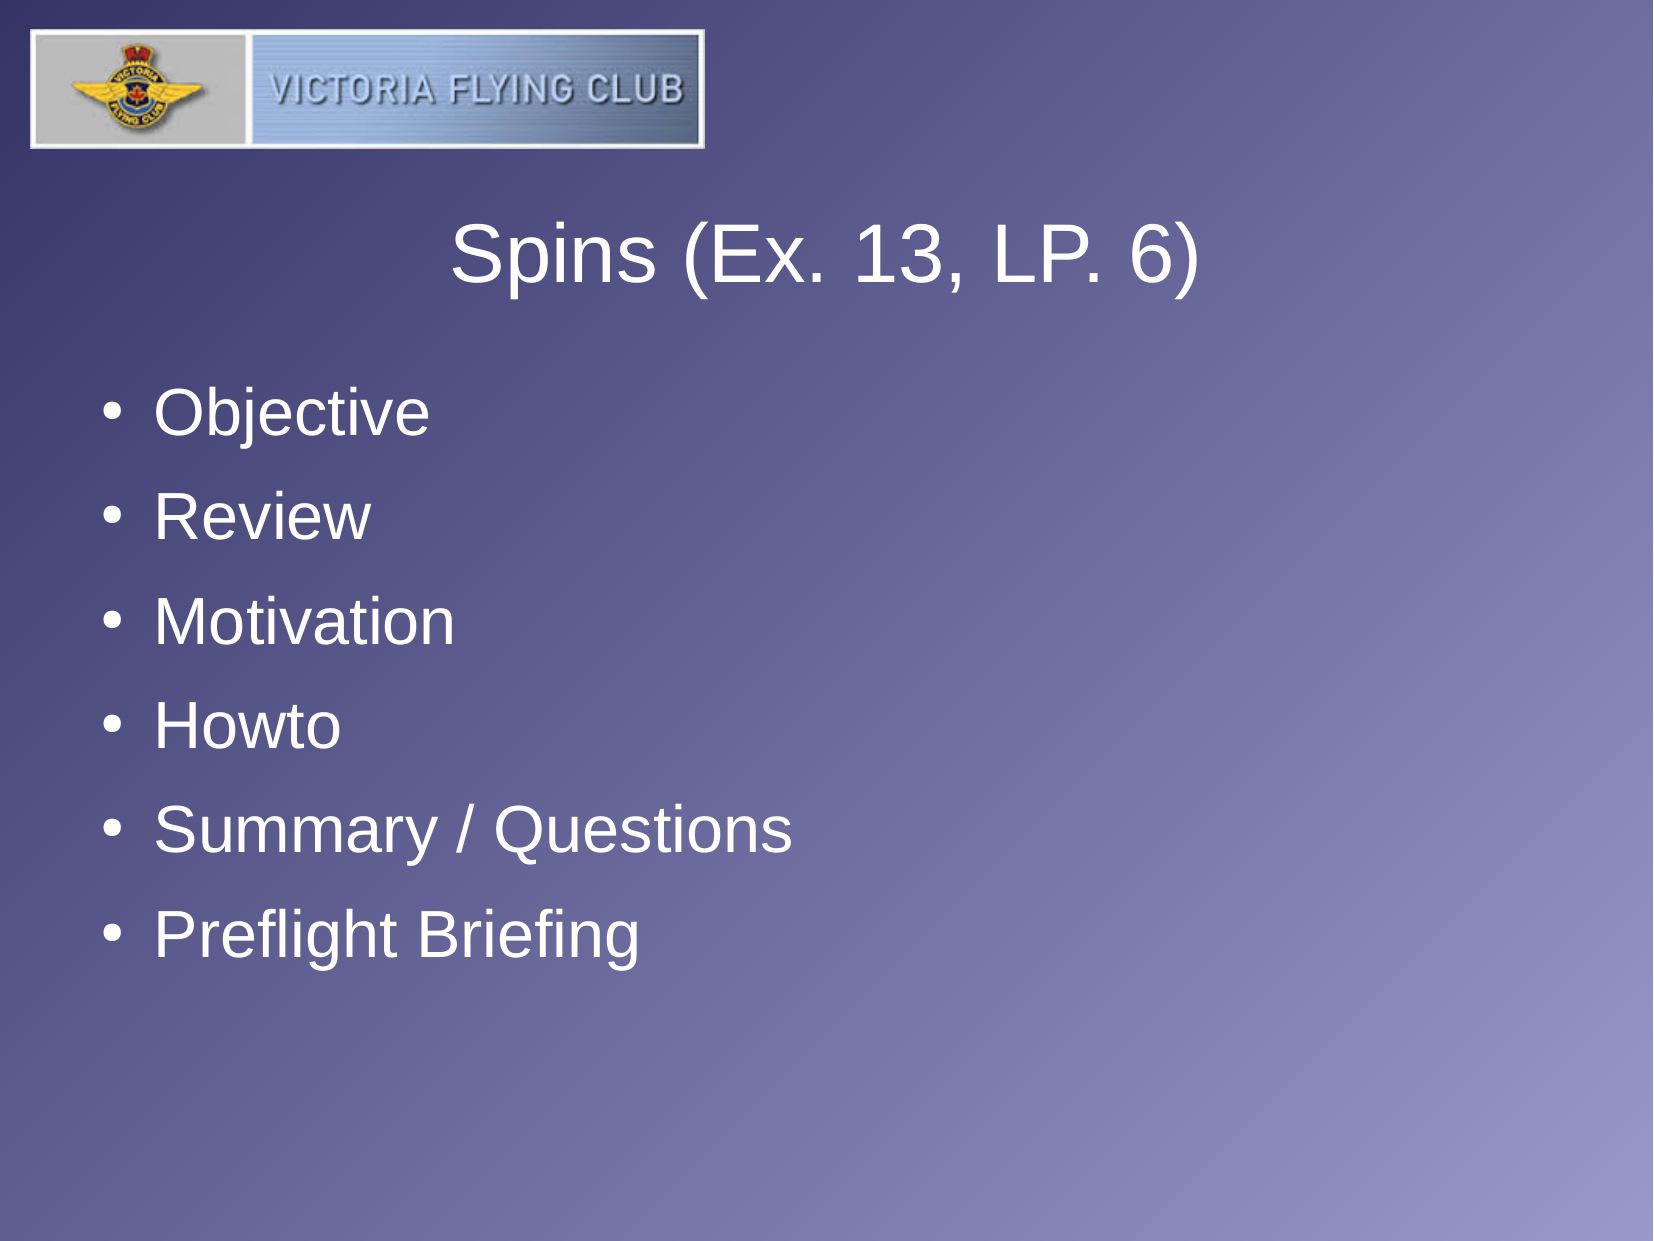

# Spins (Ex. 13, LP. 6)
Objective
Review
Motivation
Howto
Summary / Questions
Preflight Briefing